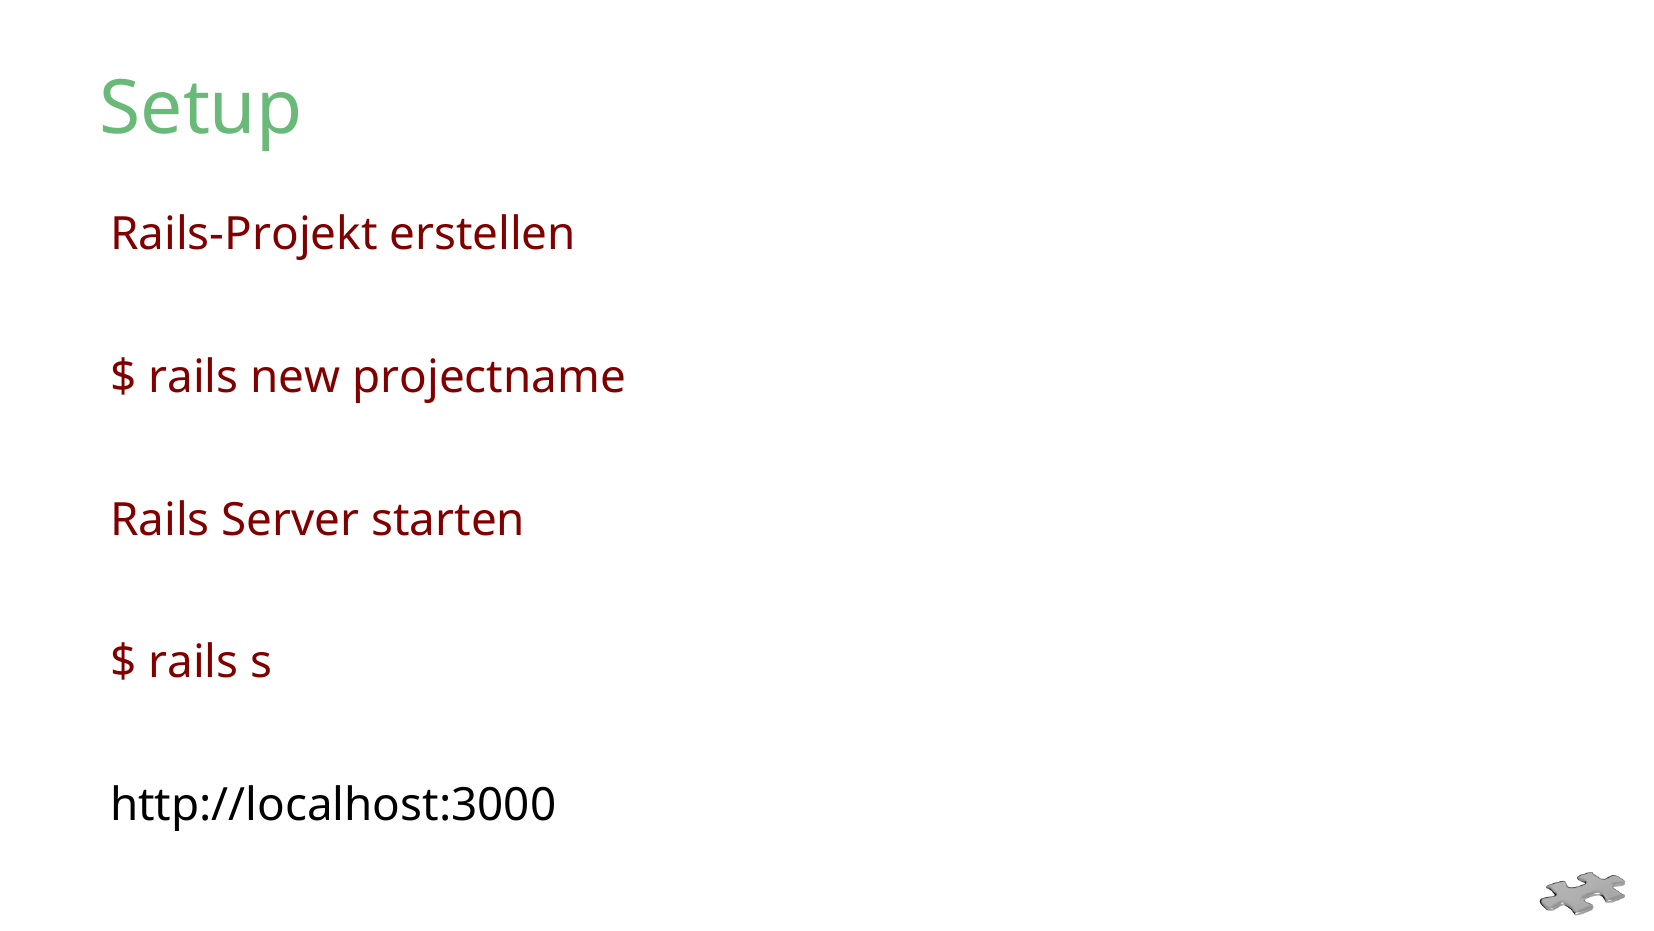

Setup
# Rails-Projekt erstellen
$ rails new projectname
Rails Server starten
$ rails s
http://localhost:3000